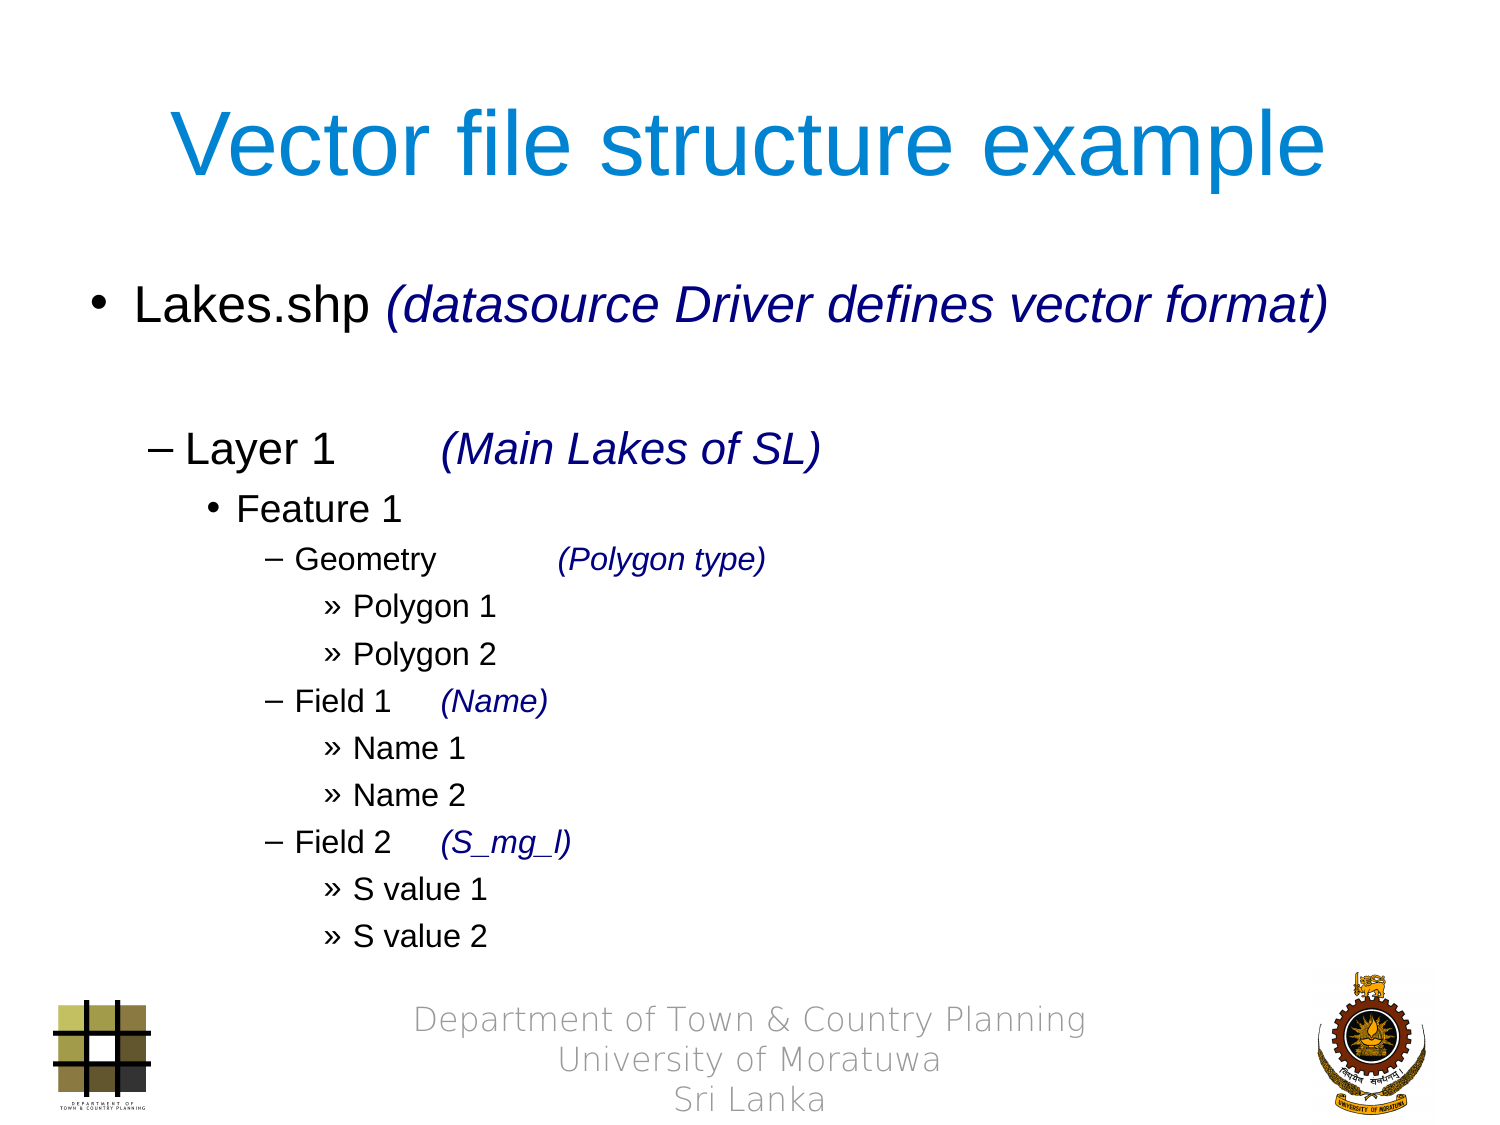

# Vector file structure example
Lakes.shp (datasource Driver defines vector format)
Layer 1	(Main Lakes of SL)
Feature 1
Geometry 				(Polygon type)
Polygon 1
Polygon 2
Field 1				(Name)
Name 1
Name 2
Field 2				(S_mg_l)
S value 1
S value 2